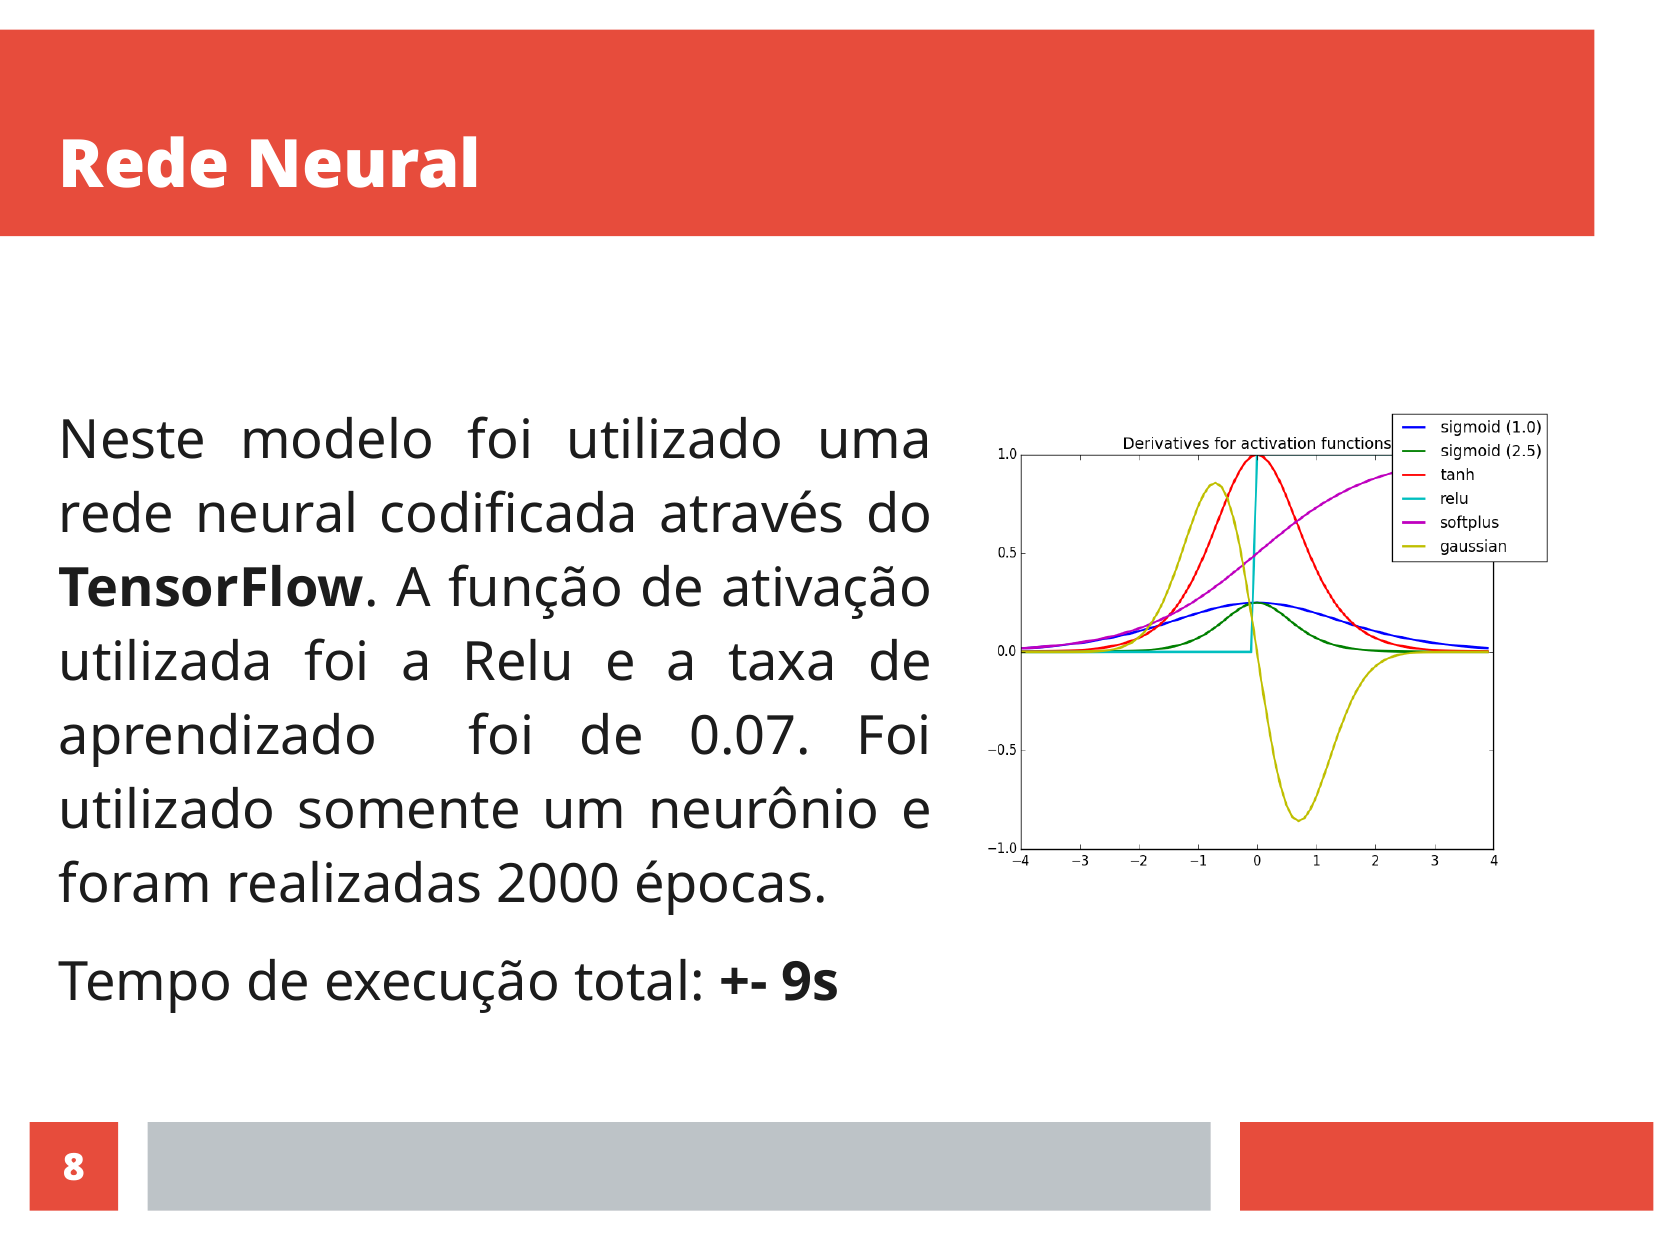

# Rede Neural
Neste modelo foi utilizado uma rede neural codificada através do TensorFlow. A função de ativação utilizada foi a Relu e a taxa de aprendizado foi de 0.07. Foi utilizado somente um neurônio e foram realizadas 2000 épocas.
Tempo de execução total: +- 9s
8